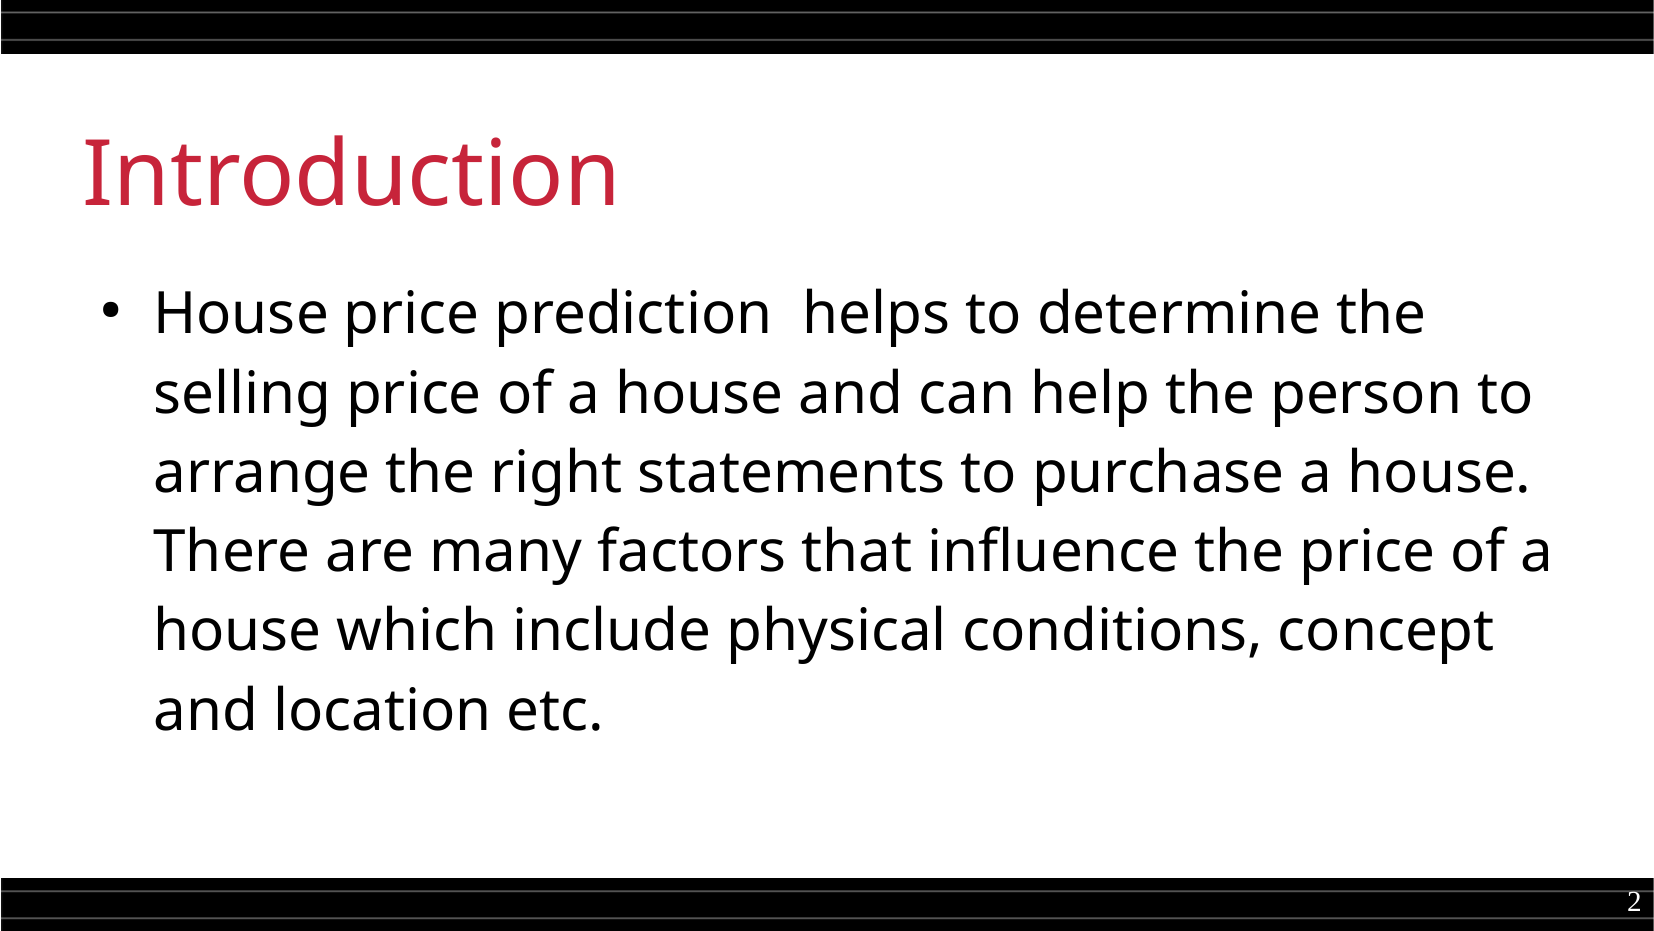

# Introduction
House price prediction helps to determine the selling price of a house and can help the person to arrange the right statements to purchase a house. There are many factors that influence the price of a house which include physical conditions, concept and location etc.